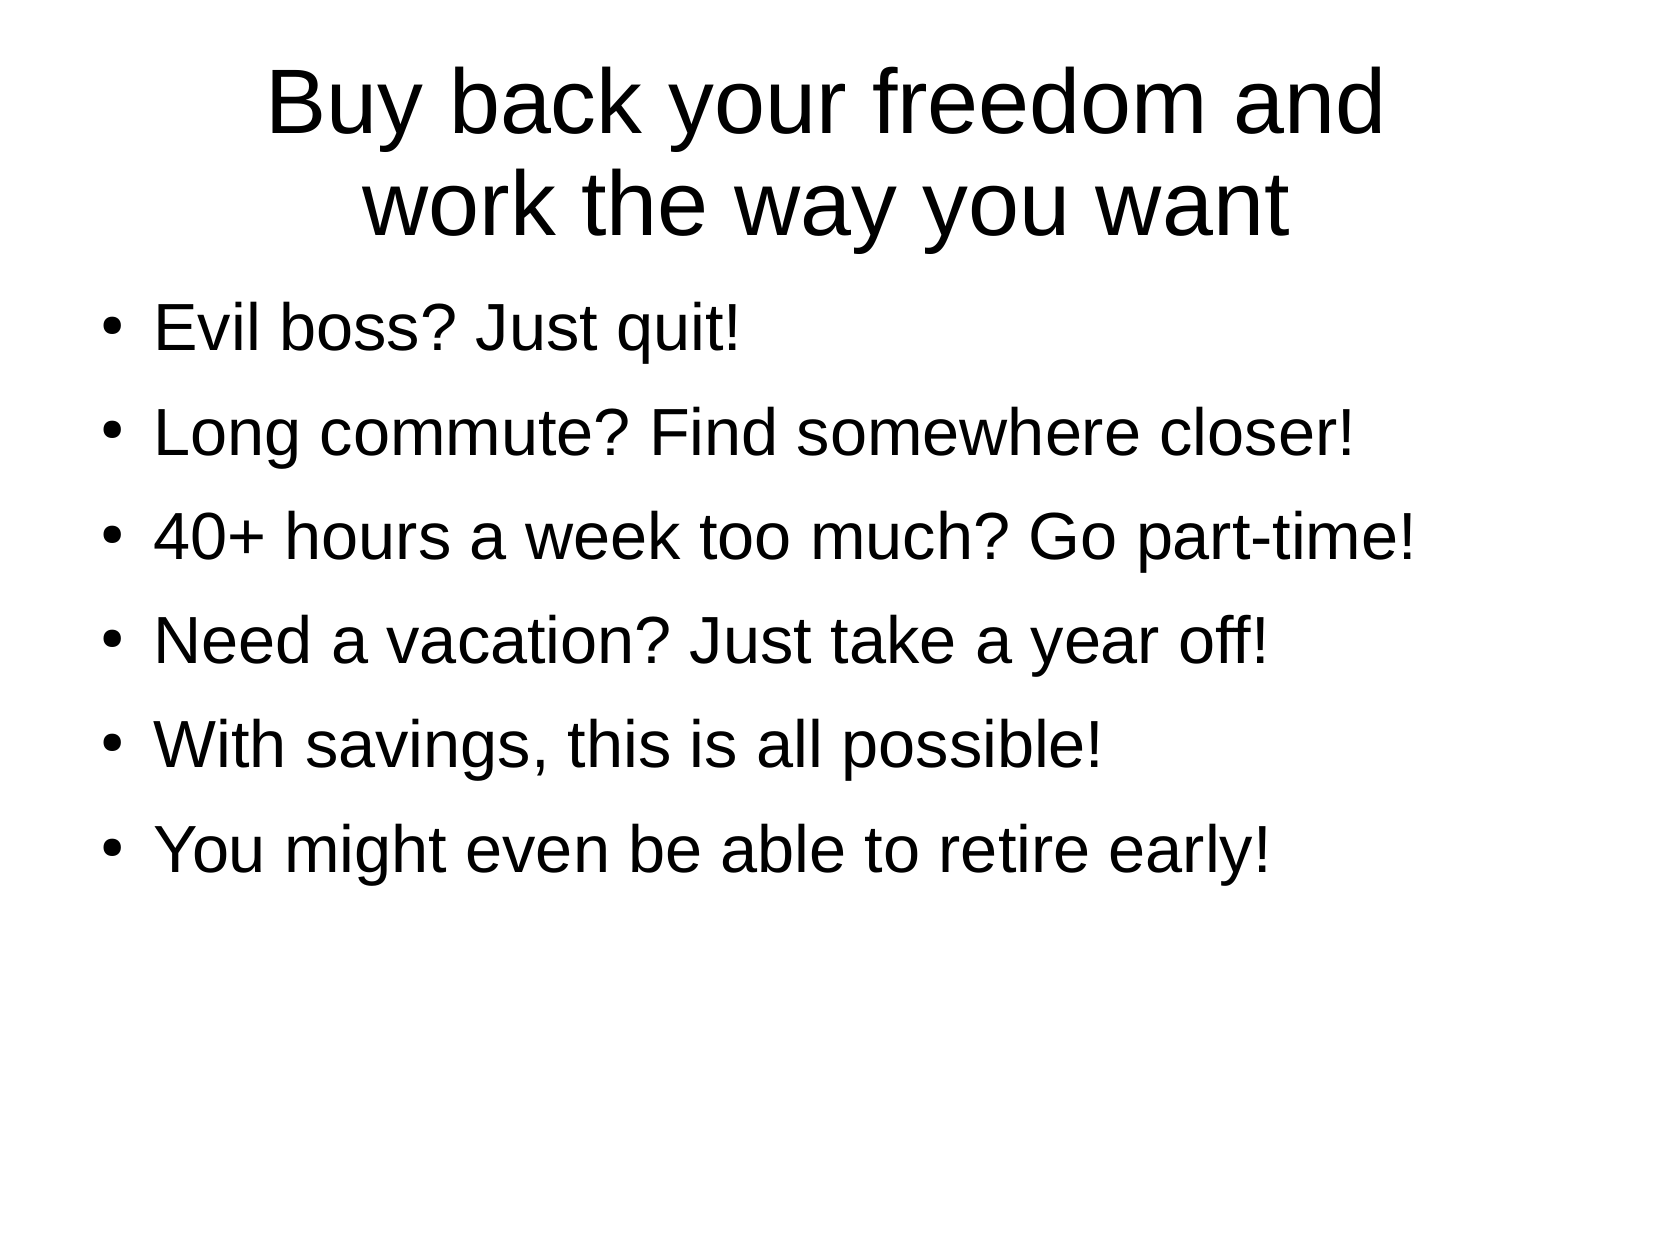

# Buy back your freedom and work the way you want
Evil boss? Just quit!
Long commute? Find somewhere closer!
40+ hours a week too much? Go part-time!
Need a vacation? Just take a year off!
With savings, this is all possible!
You might even be able to retire early!